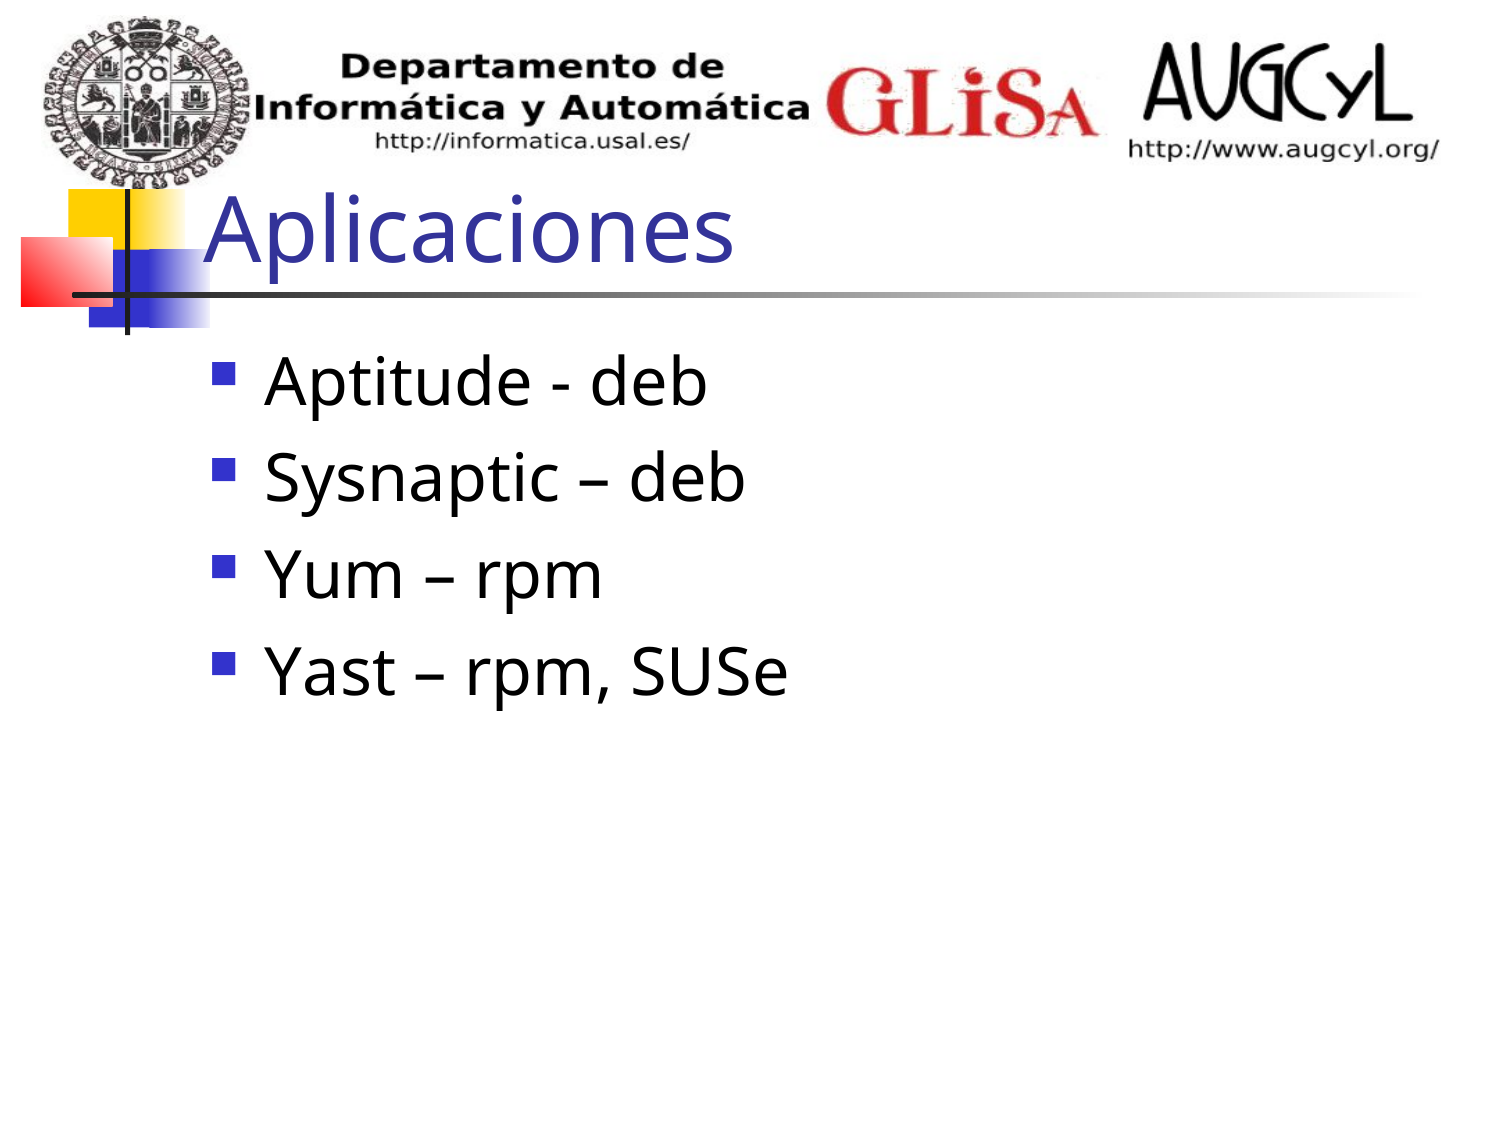

# Aplicaciones
Aptitude - deb
Sysnaptic – deb
Yum – rpm
Yast – rpm, SUSe